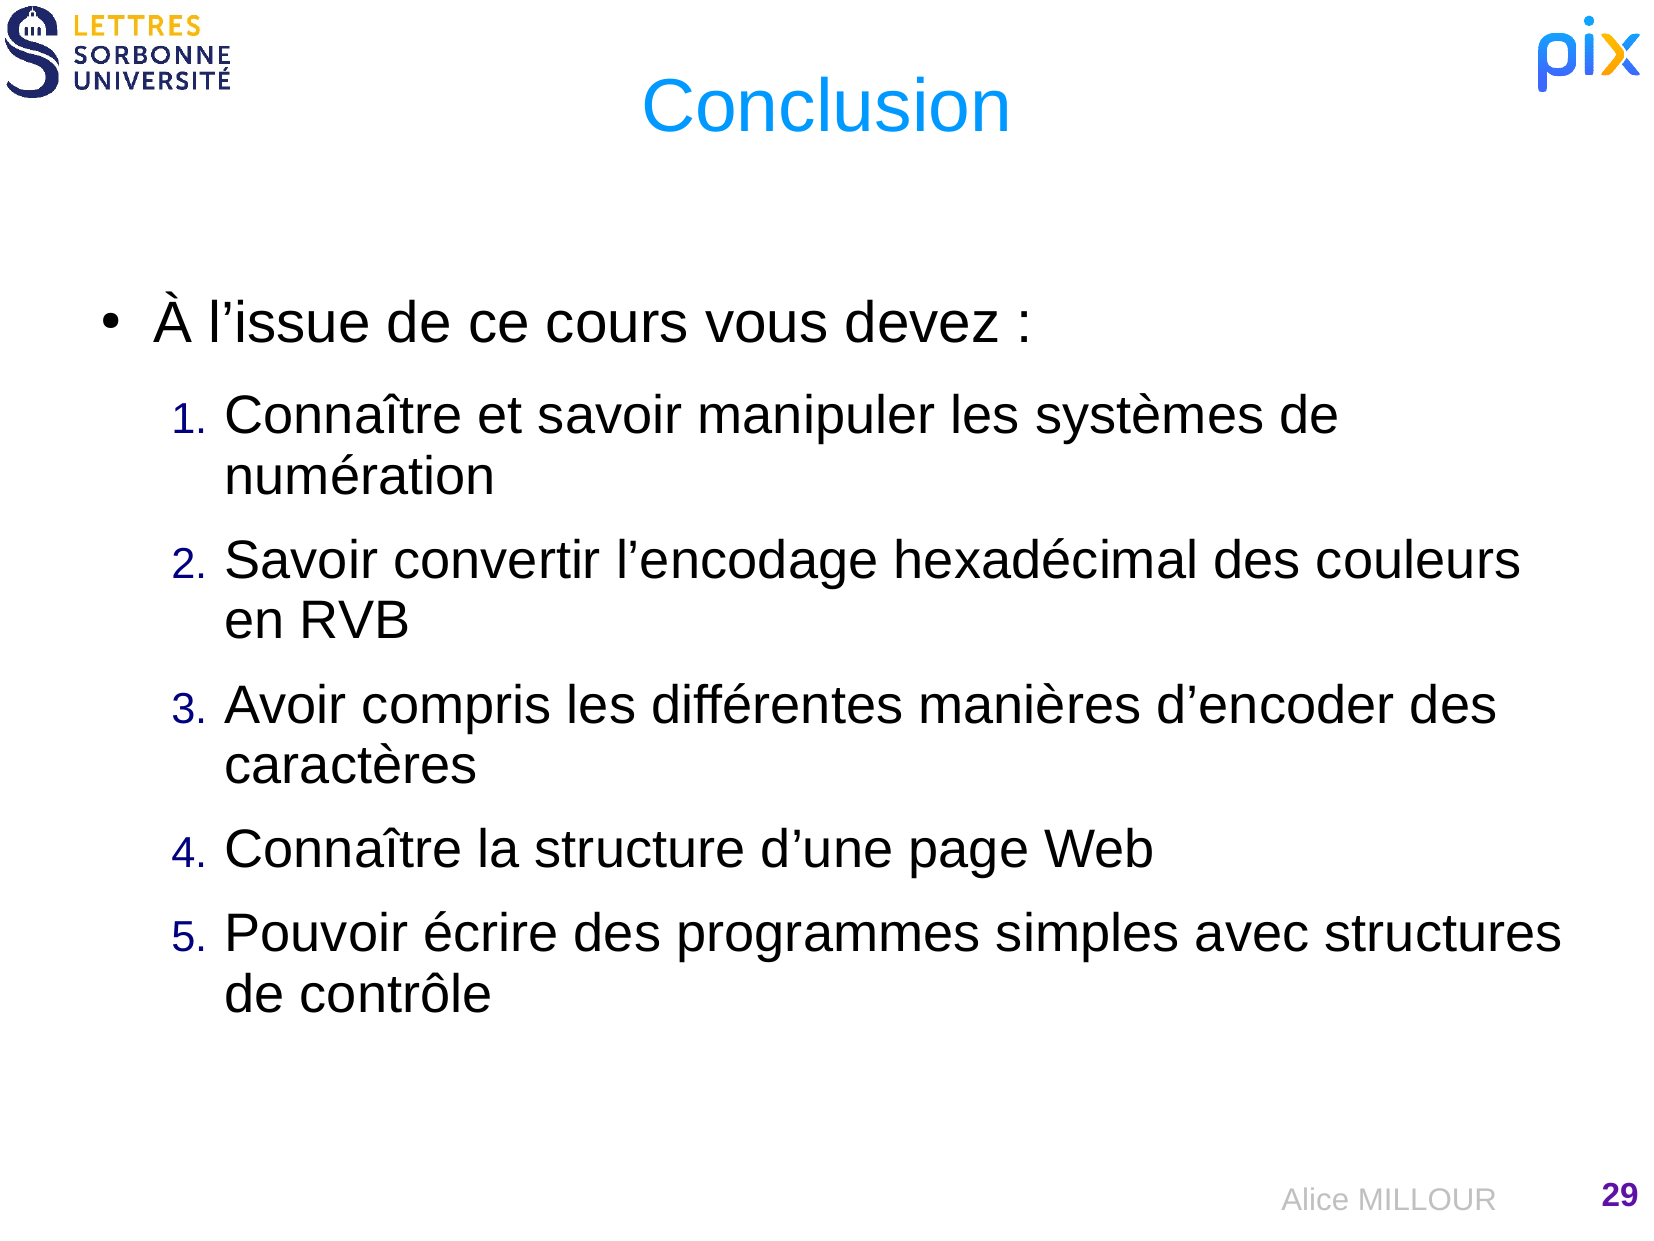

# Conclusion
À l’issue de ce cours vous devez :
Connaître et savoir manipuler les systèmes de numération
Savoir convertir l’encodage hexadécimal des couleurs en RVB
Avoir compris les différentes manières d’encoder des caractères
Connaître la structure d’une page Web
Pouvoir écrire des programmes simples avec structures de contrôle